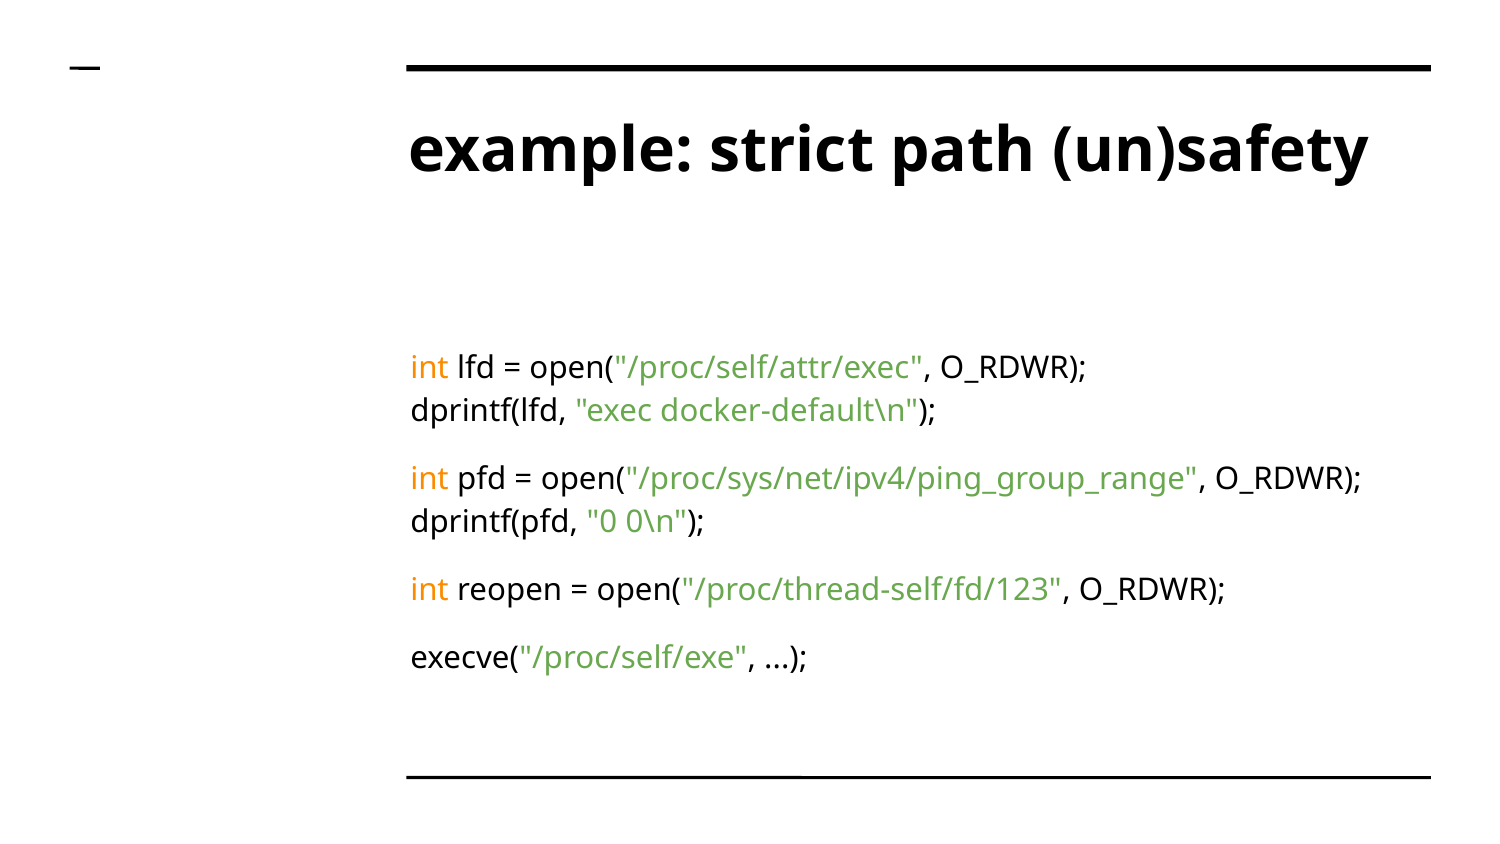

# example: strict path (un)safety
int lfd = open("/proc/self/attr/exec", O_RDWR);
dprintf(lfd, "exec docker-default\n");
int pfd = open("/proc/sys/net/ipv4/ping_group_range", O_RDWR);
dprintf(pfd, "0 0\n");
int reopen = open("/proc/thread-self/fd/123", O_RDWR);
execve("/proc/self/exe", ...);